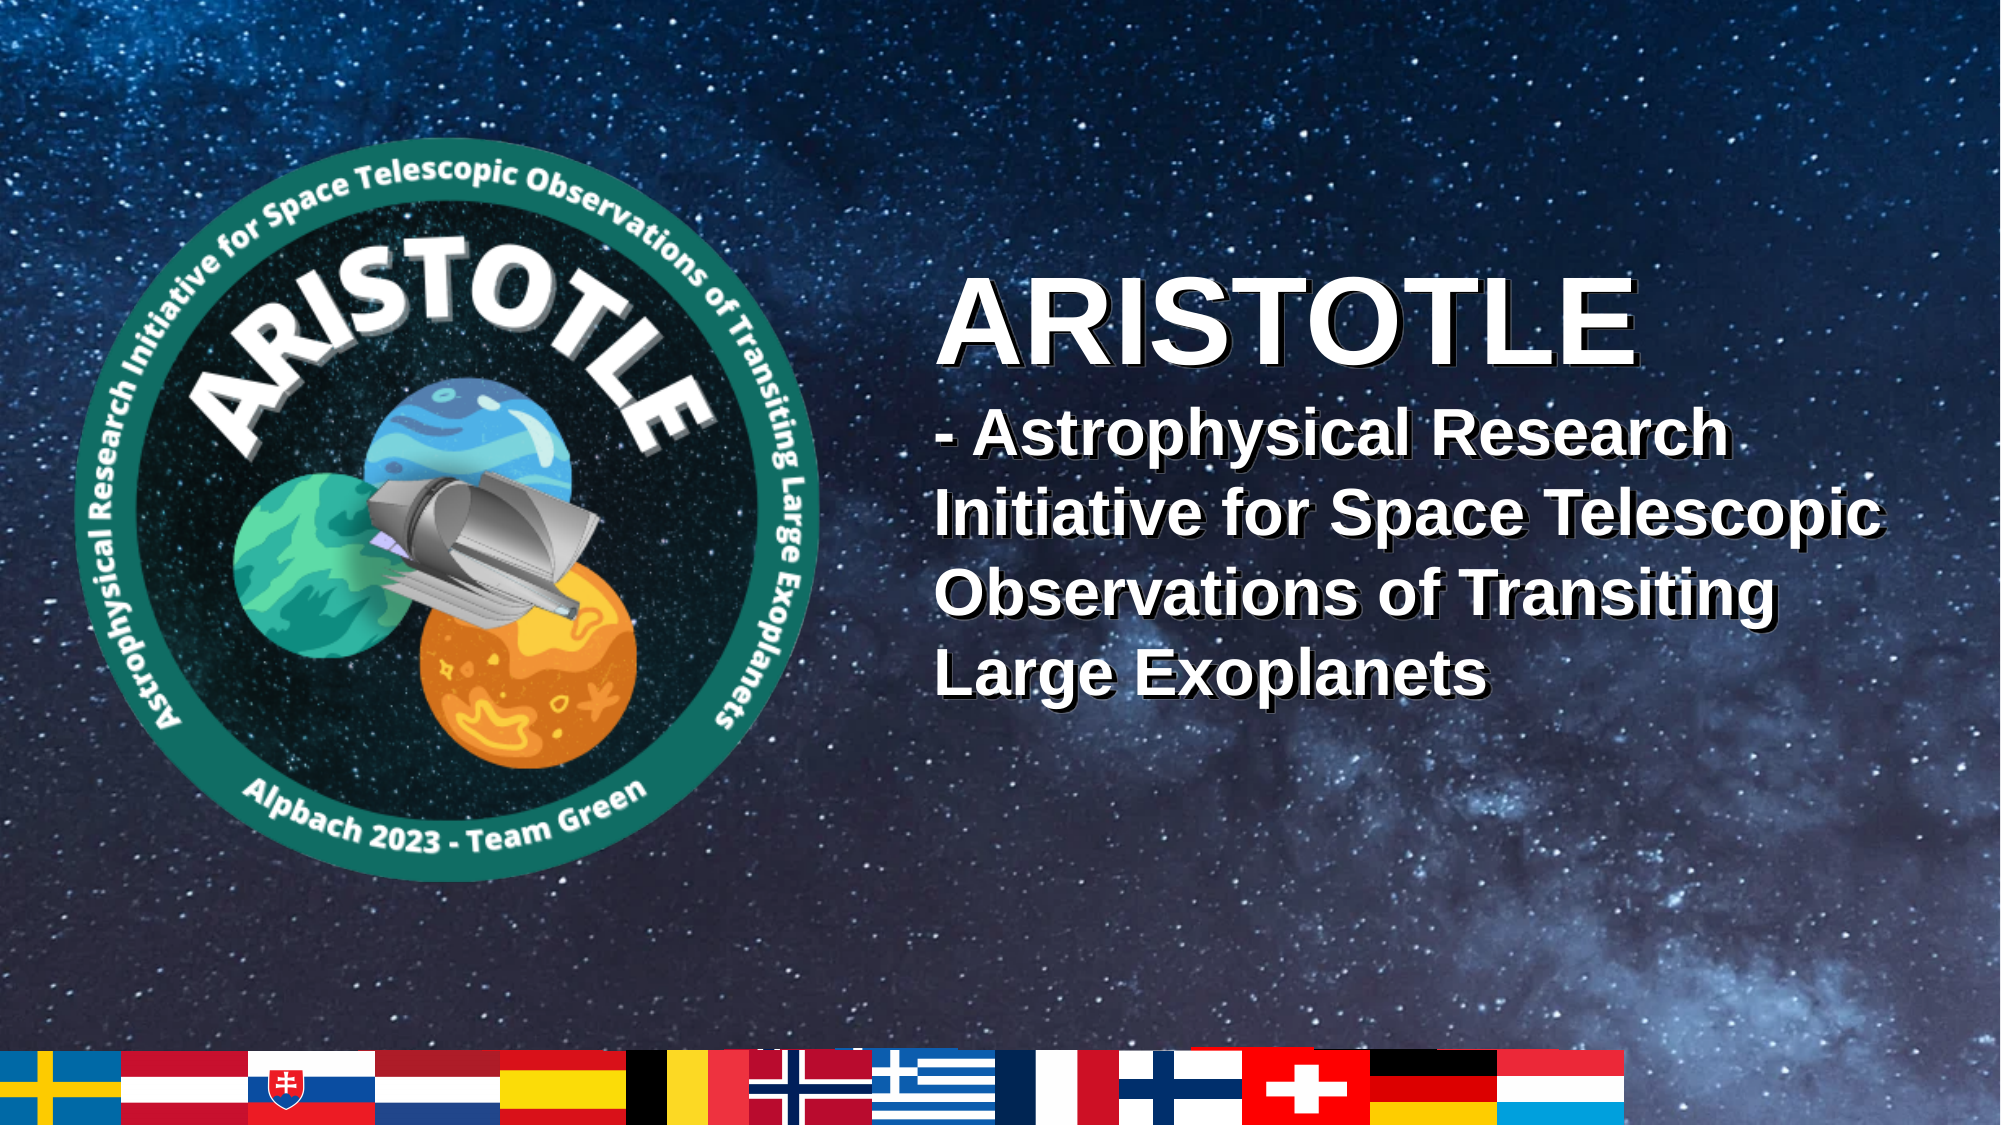

ARISTOTLE
- Astrophysical Research Initiative for Space Telescopic Observations of Transiting Large Exoplanets